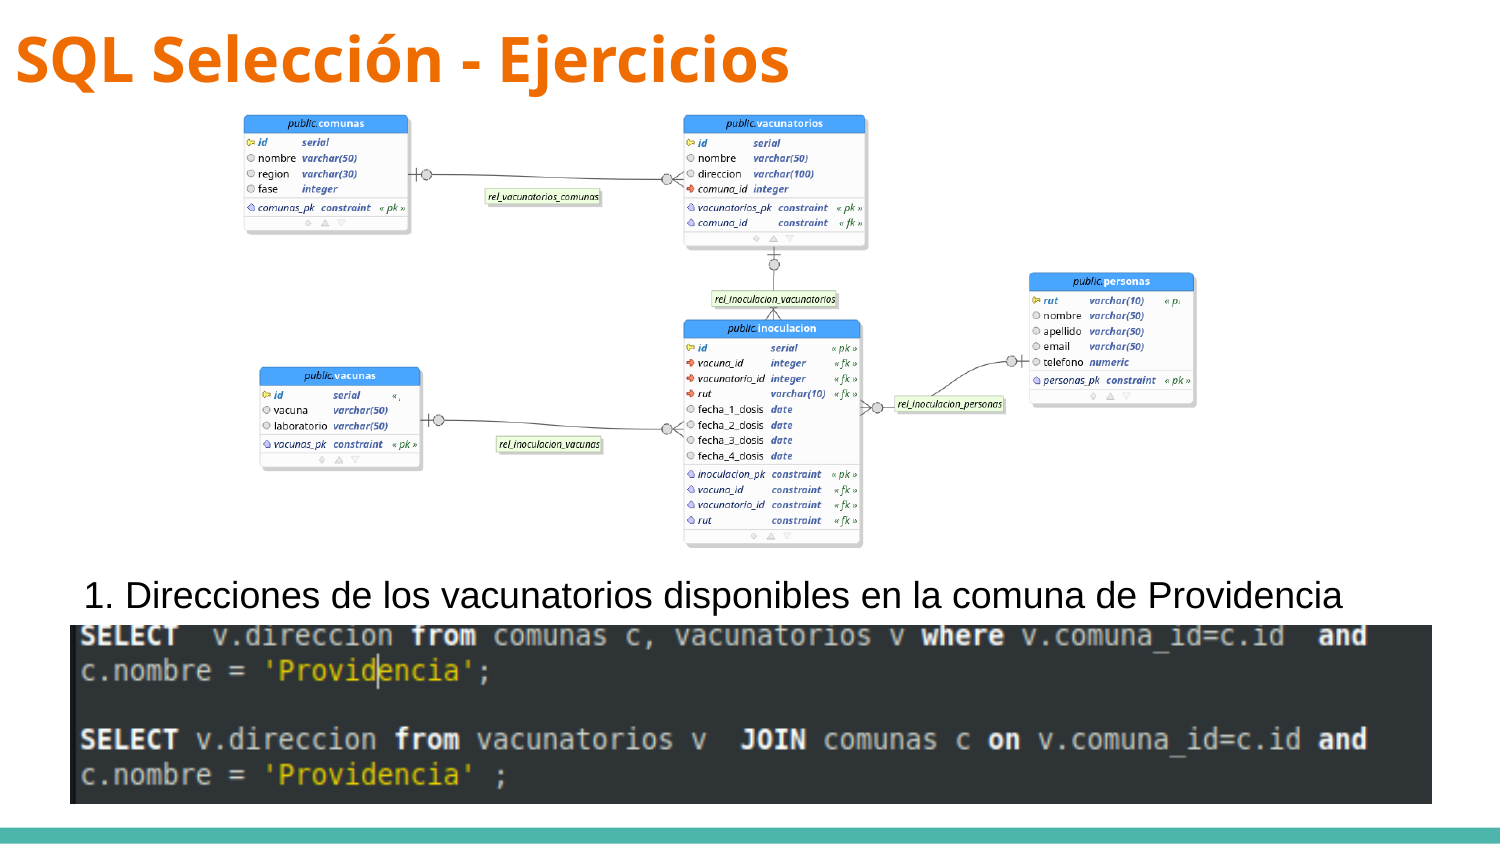

# SQL Selección - Ejercicios
1. Direcciones de los vacunatorios disponibles en la comuna de Providencia